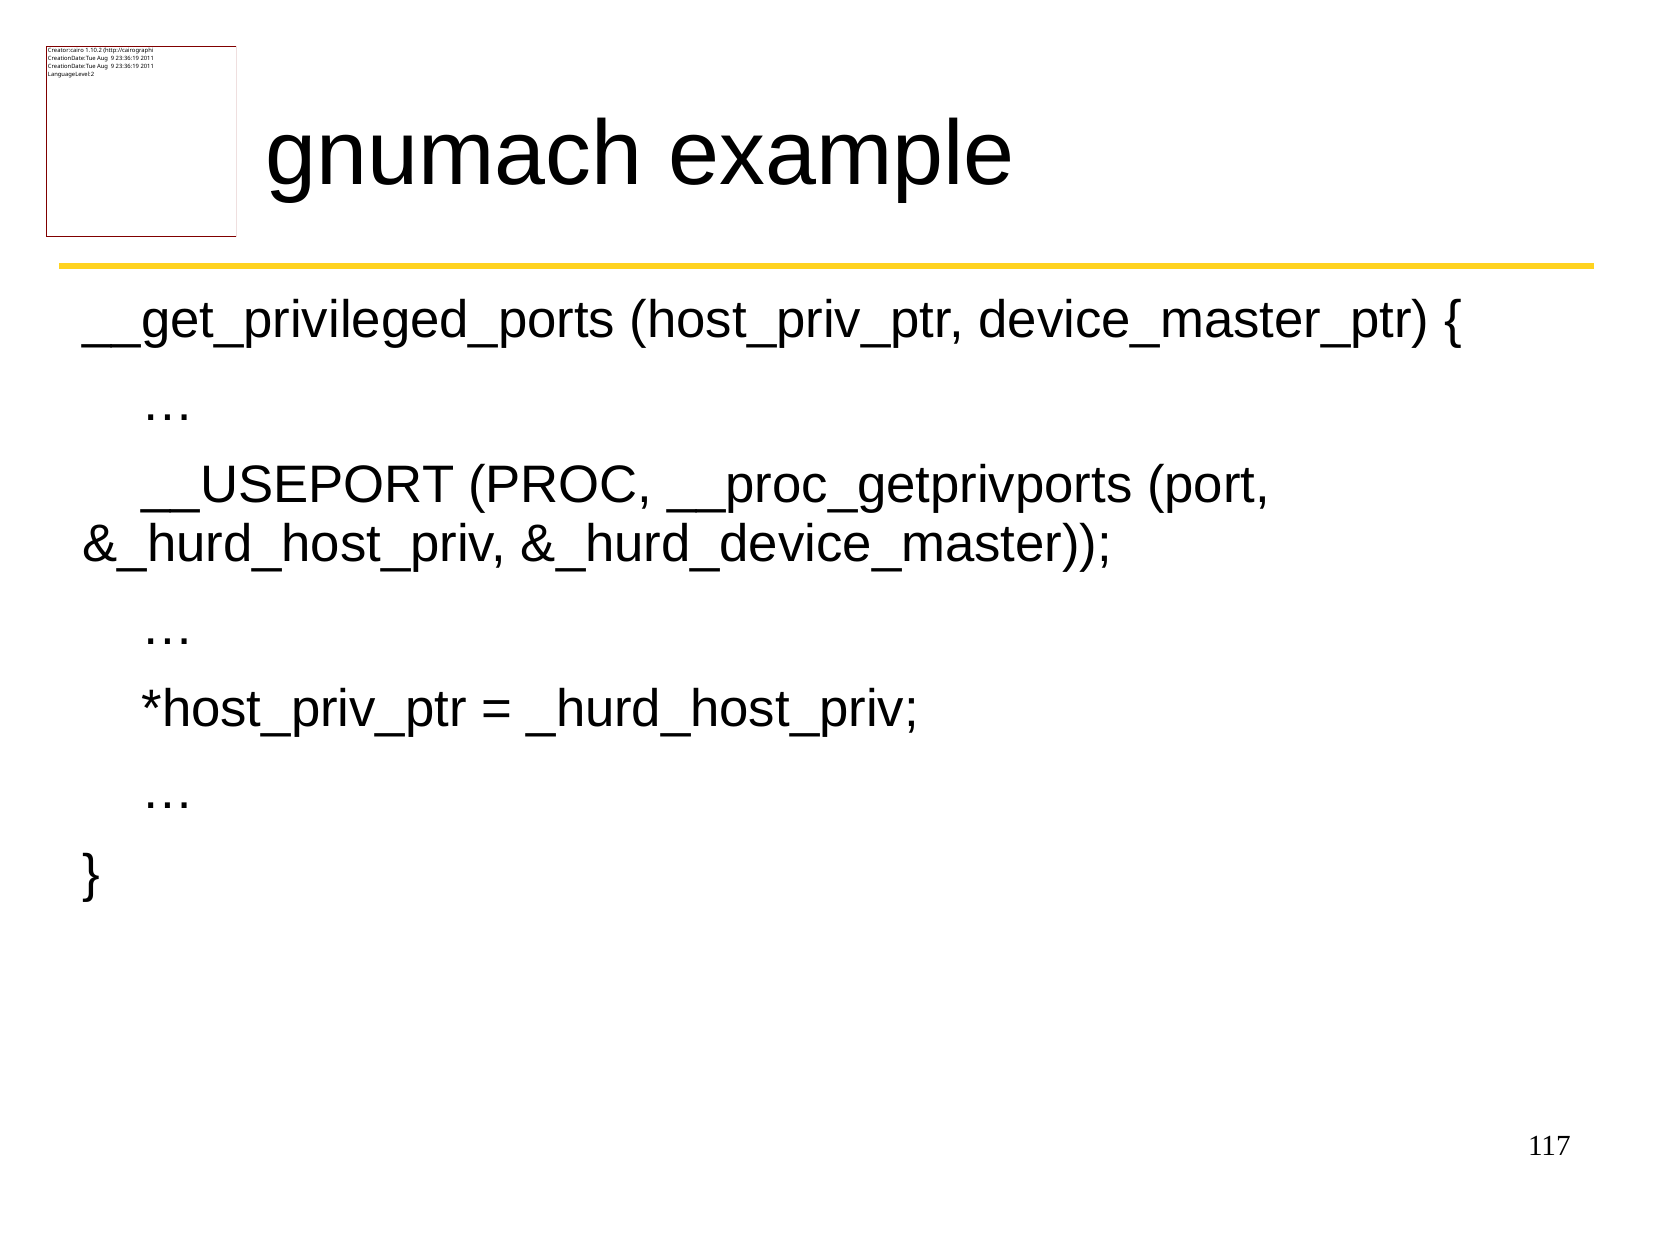

# gnumach example
__get_privileged_ports (host_priv_ptr, device_master_ptr) {
 …
 __USEPORT (PROC, __proc_getprivports (port, &_hurd_host_priv, &_hurd_device_master));
 …
 *host_priv_ptr = _hurd_host_priv;
 …
}
117